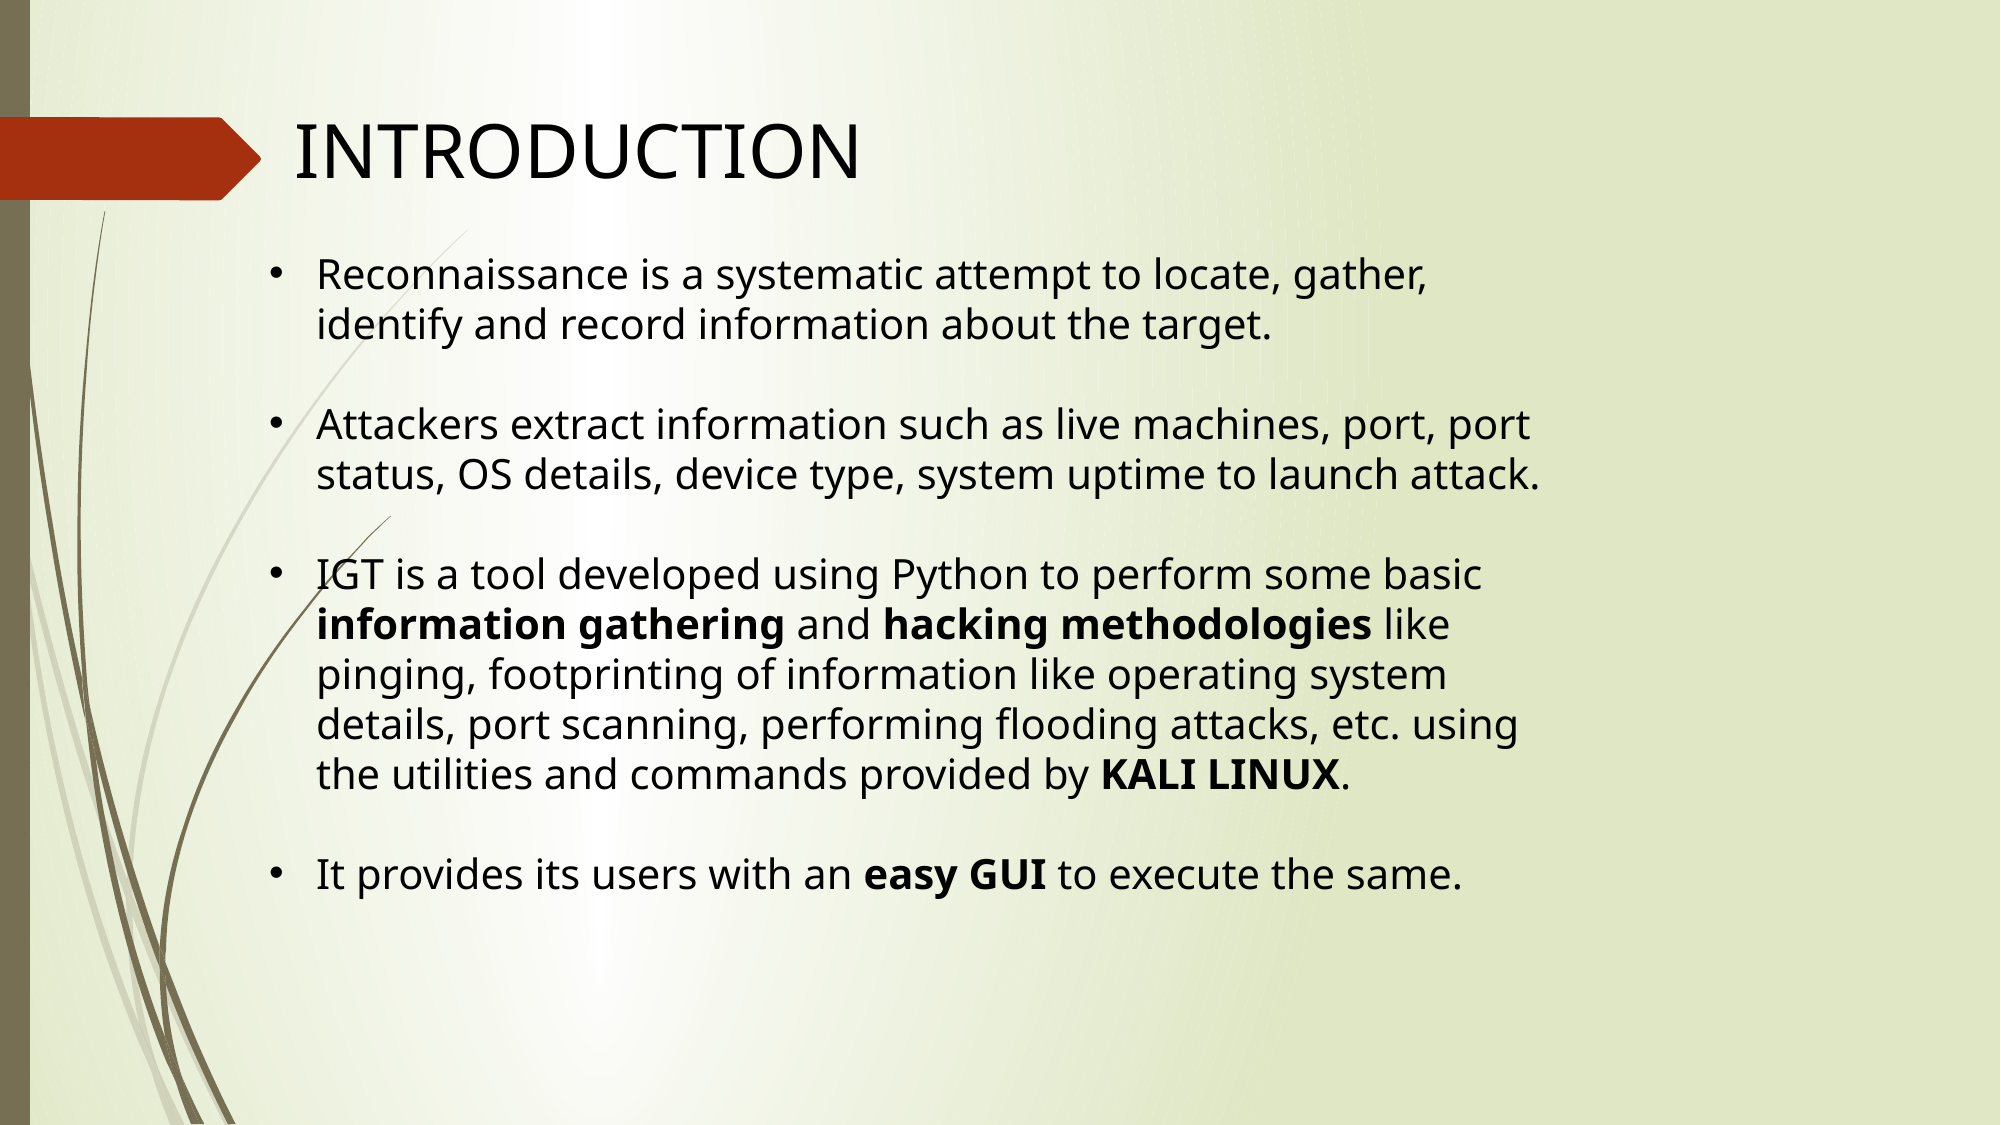

INTRODUCTION
Reconnaissance is a systematic attempt to locate, gather, identify and record information about the target.
Attackers extract information such as live machines, port, port status, OS details, device type, system uptime to launch attack.
IGT is a tool developed using Python to perform some basic information gathering and hacking methodologies like pinging, footprinting of information like operating system details, port scanning, performing flooding attacks, etc. using the utilities and commands provided by KALI LINUX.
It provides its users with an easy GUI to execute the same.